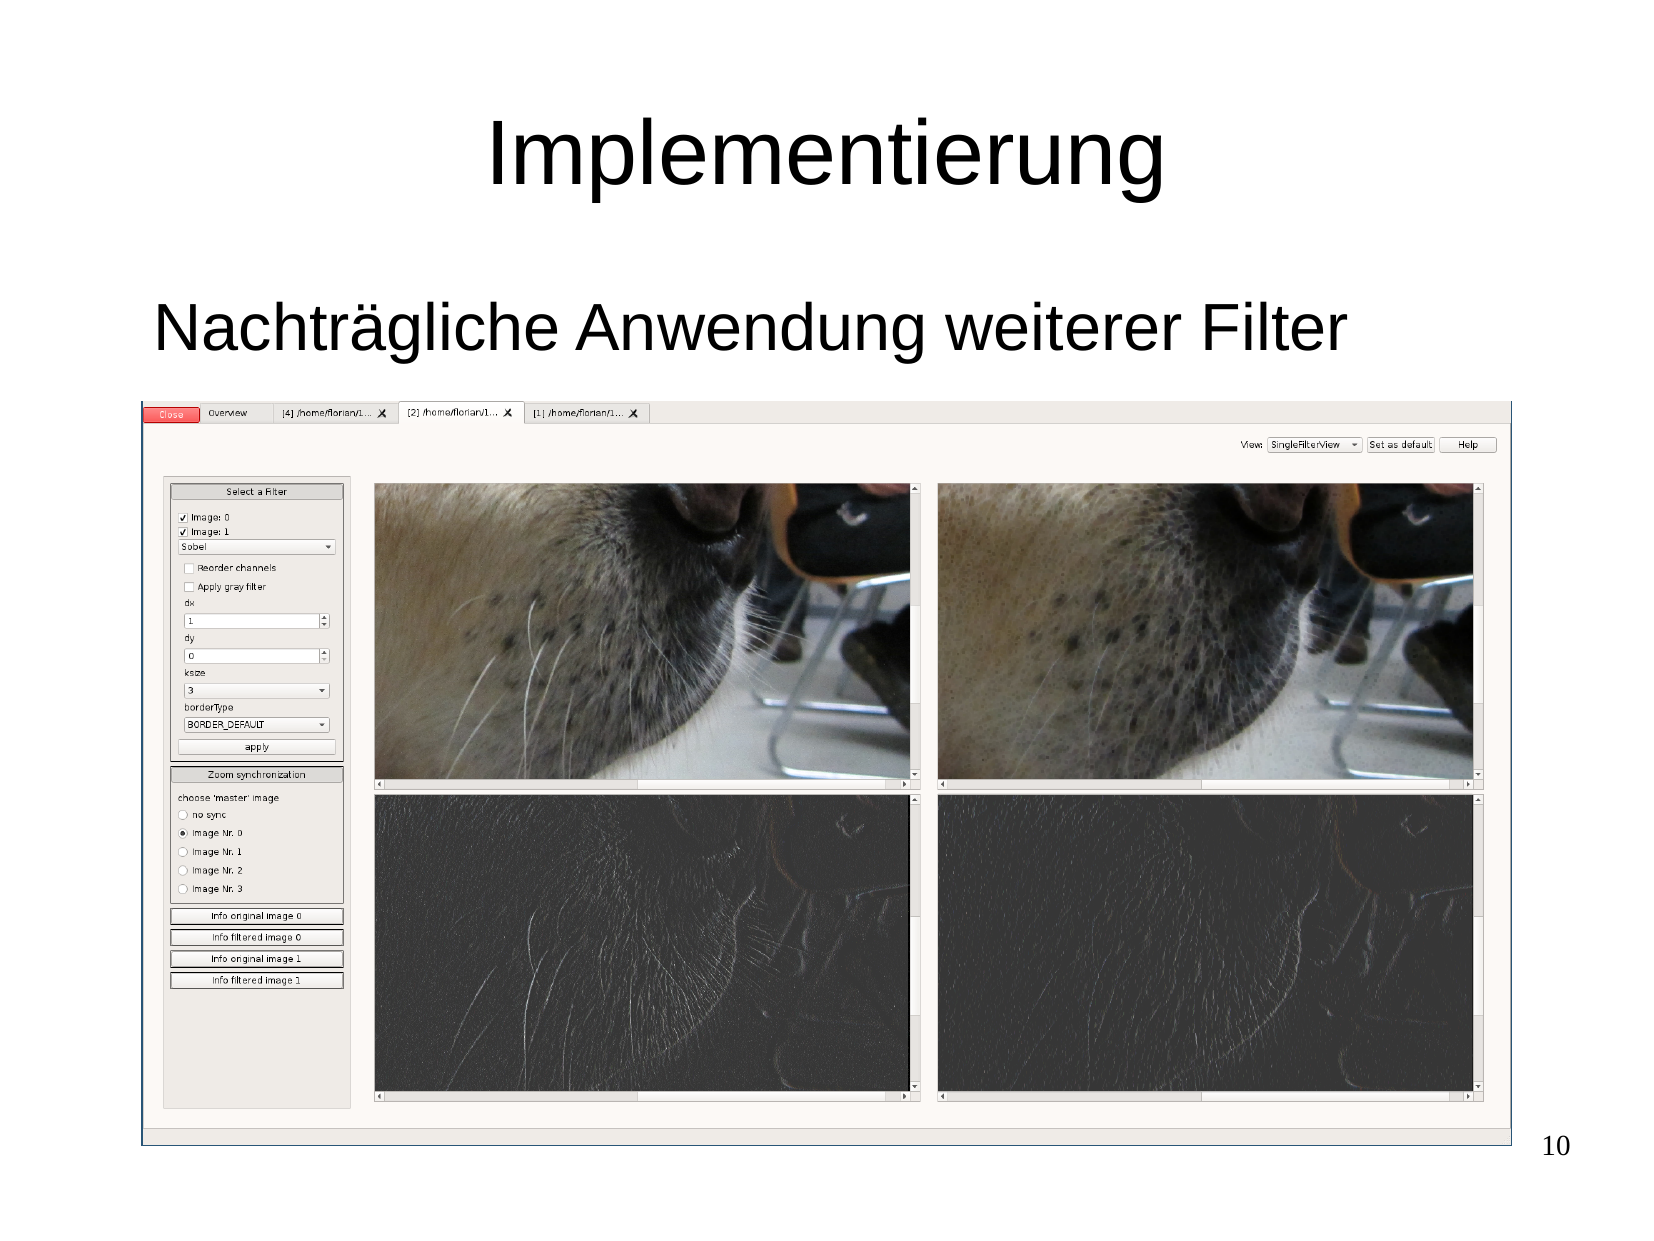

# Implementierung
Nachträgliche Anwendung weiterer Filter
10